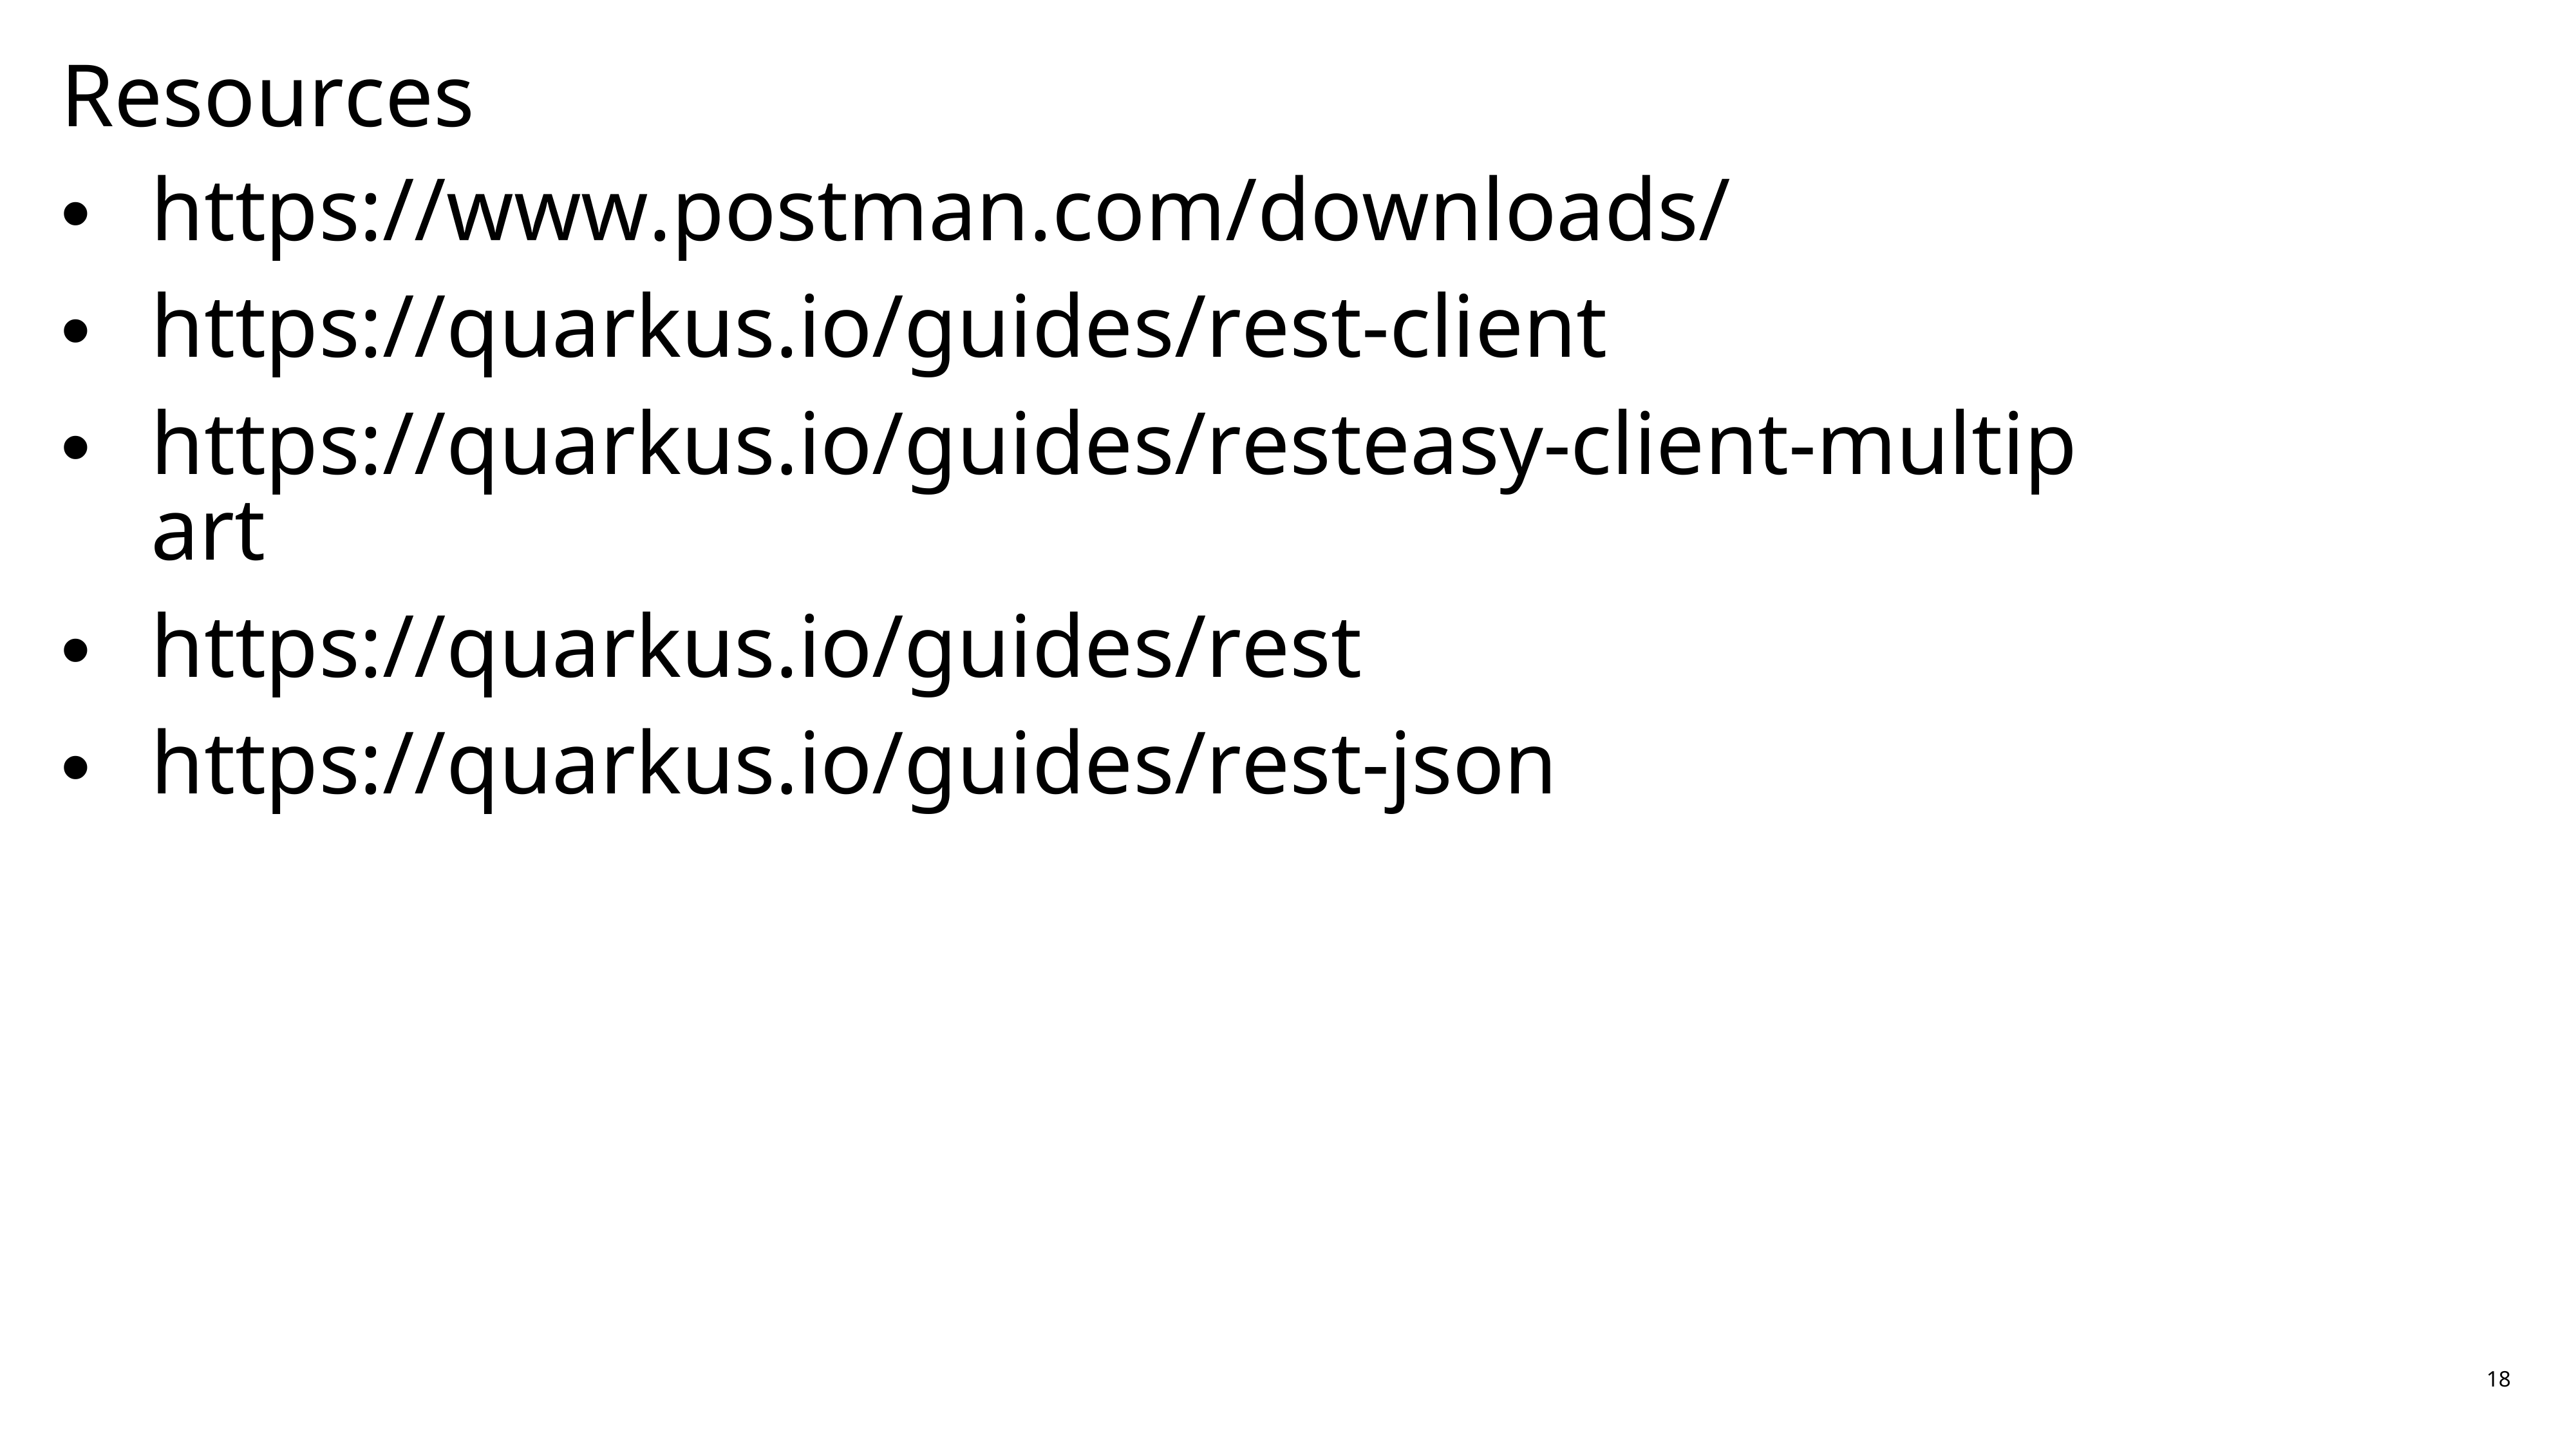

# Resources
https://www.postman.com/downloads/
https://quarkus.io/guides/rest-client
https://quarkus.io/guides/resteasy-client-multipart
https://quarkus.io/guides/rest
https://quarkus.io/guides/rest-json